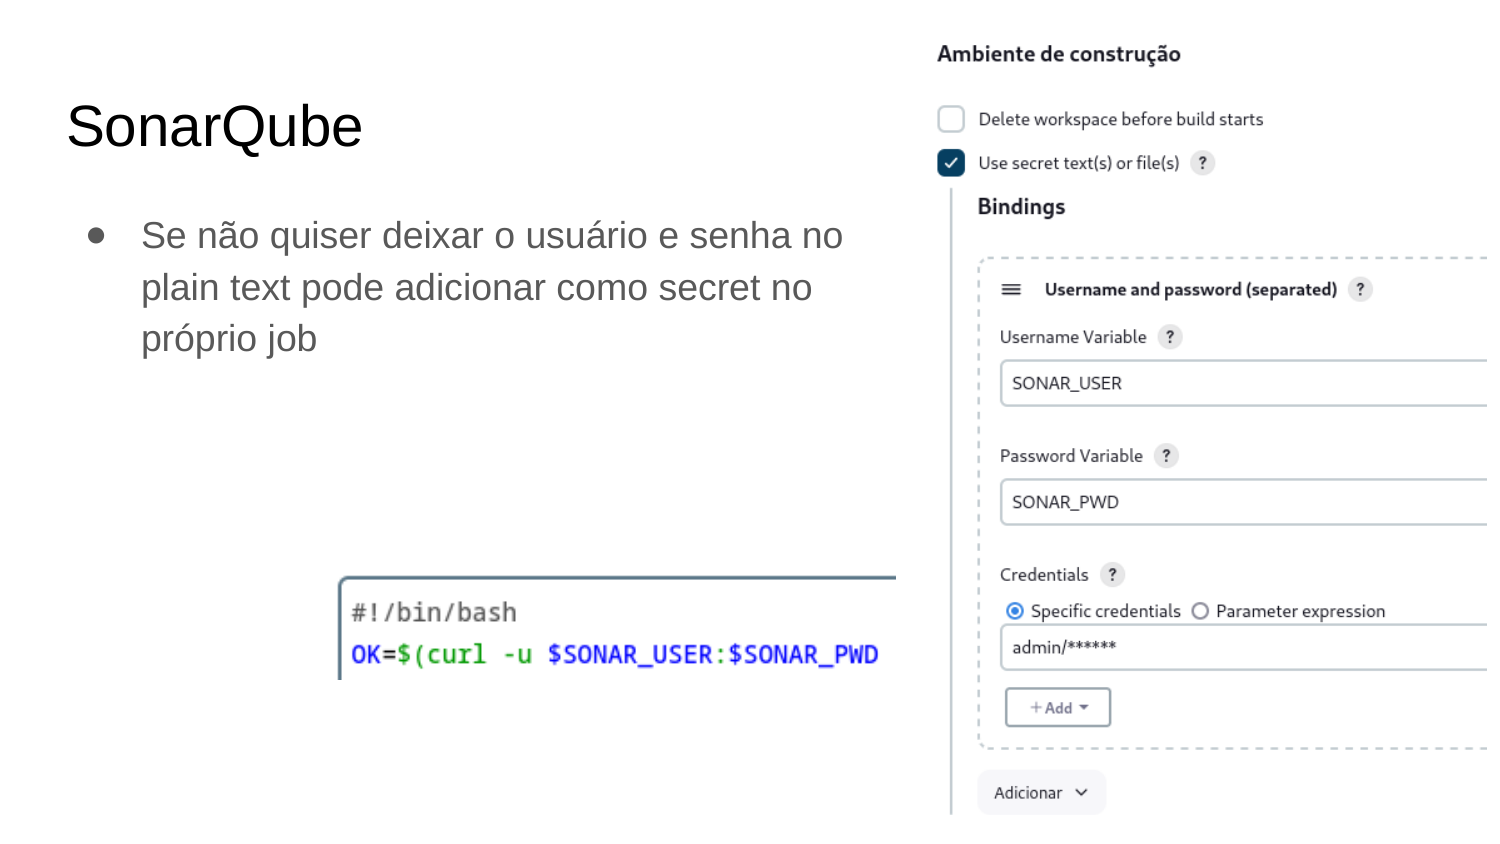

# SonarQube
Se não quiser deixar o usuário e senha no
plain text pode adicionar como secret no
próprio job